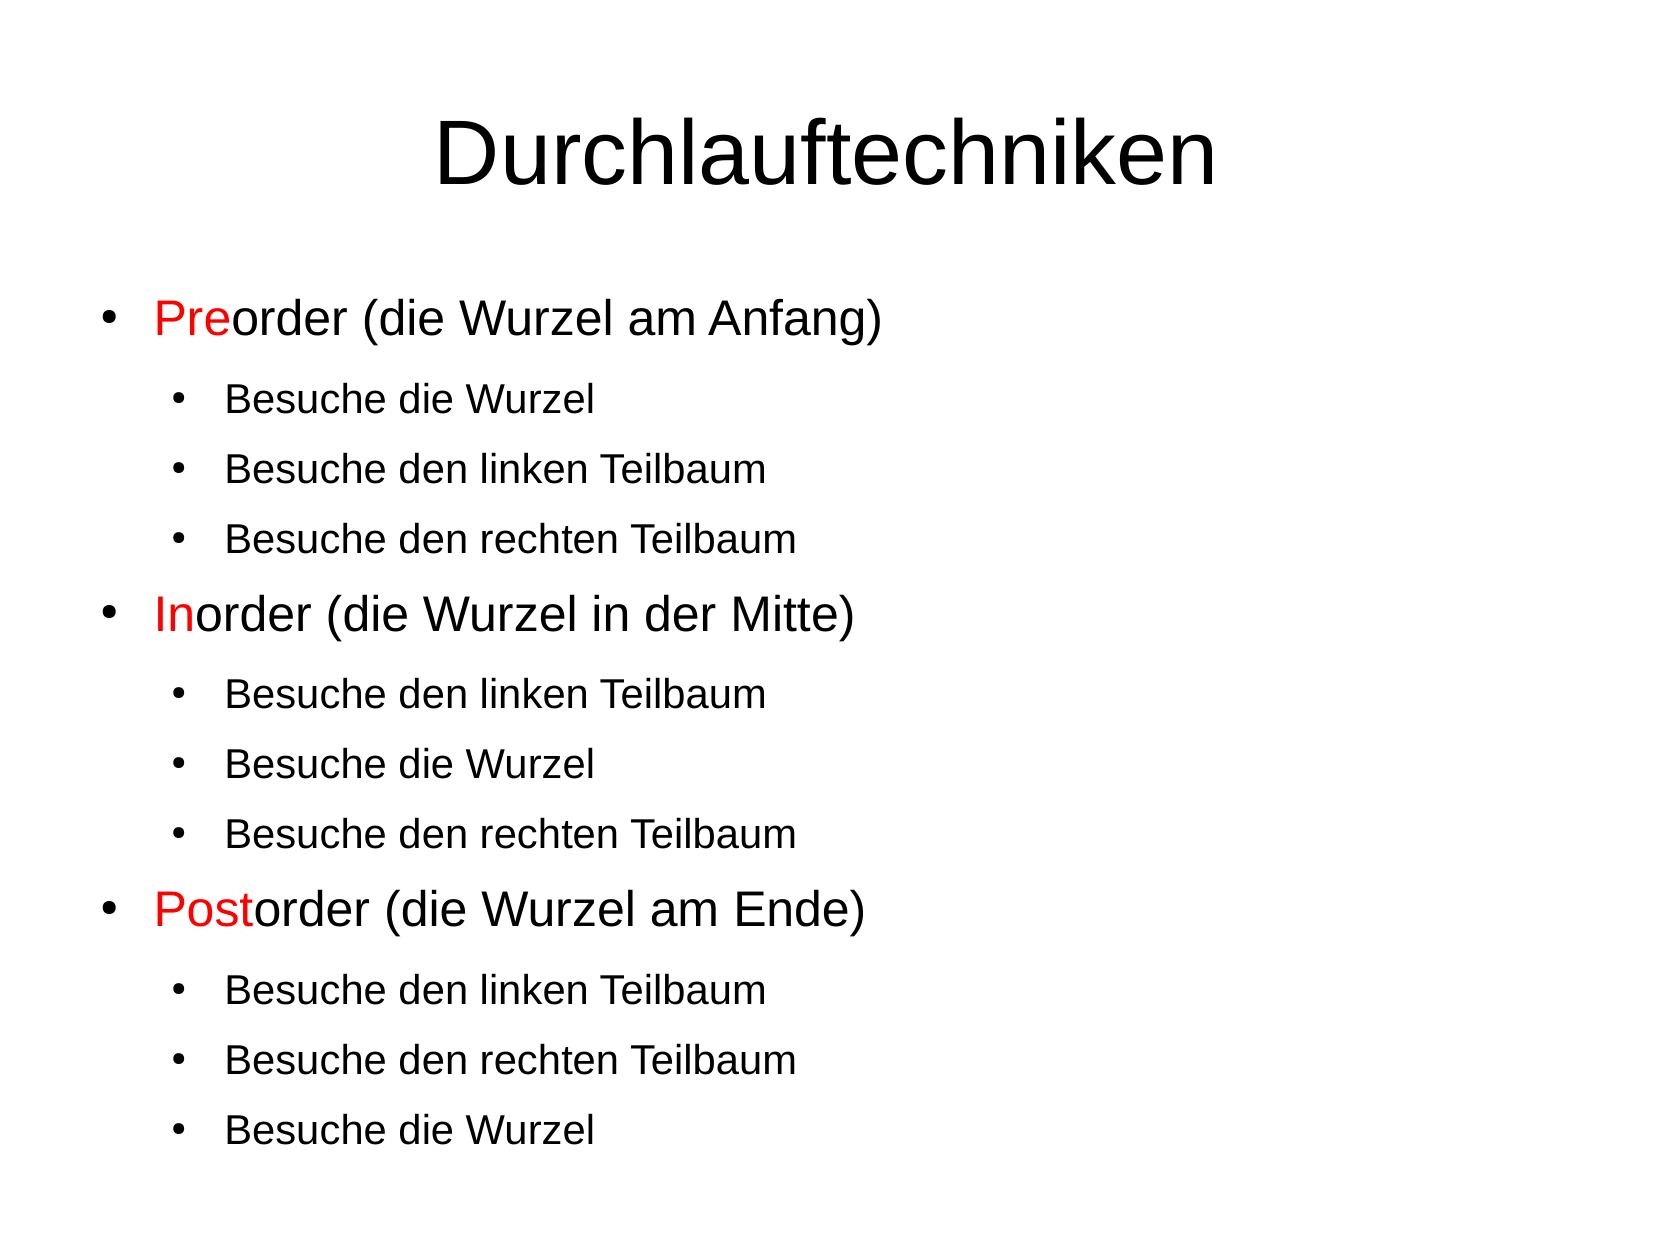

# Durchlauftechniken
Preorder (die Wurzel am Anfang)
Besuche die Wurzel
Besuche den linken Teilbaum
Besuche den rechten Teilbaum
Inorder (die Wurzel in der Mitte)
Besuche den linken Teilbaum
Besuche die Wurzel
Besuche den rechten Teilbaum
Postorder (die Wurzel am Ende)
Besuche den linken Teilbaum
Besuche den rechten Teilbaum
Besuche die Wurzel